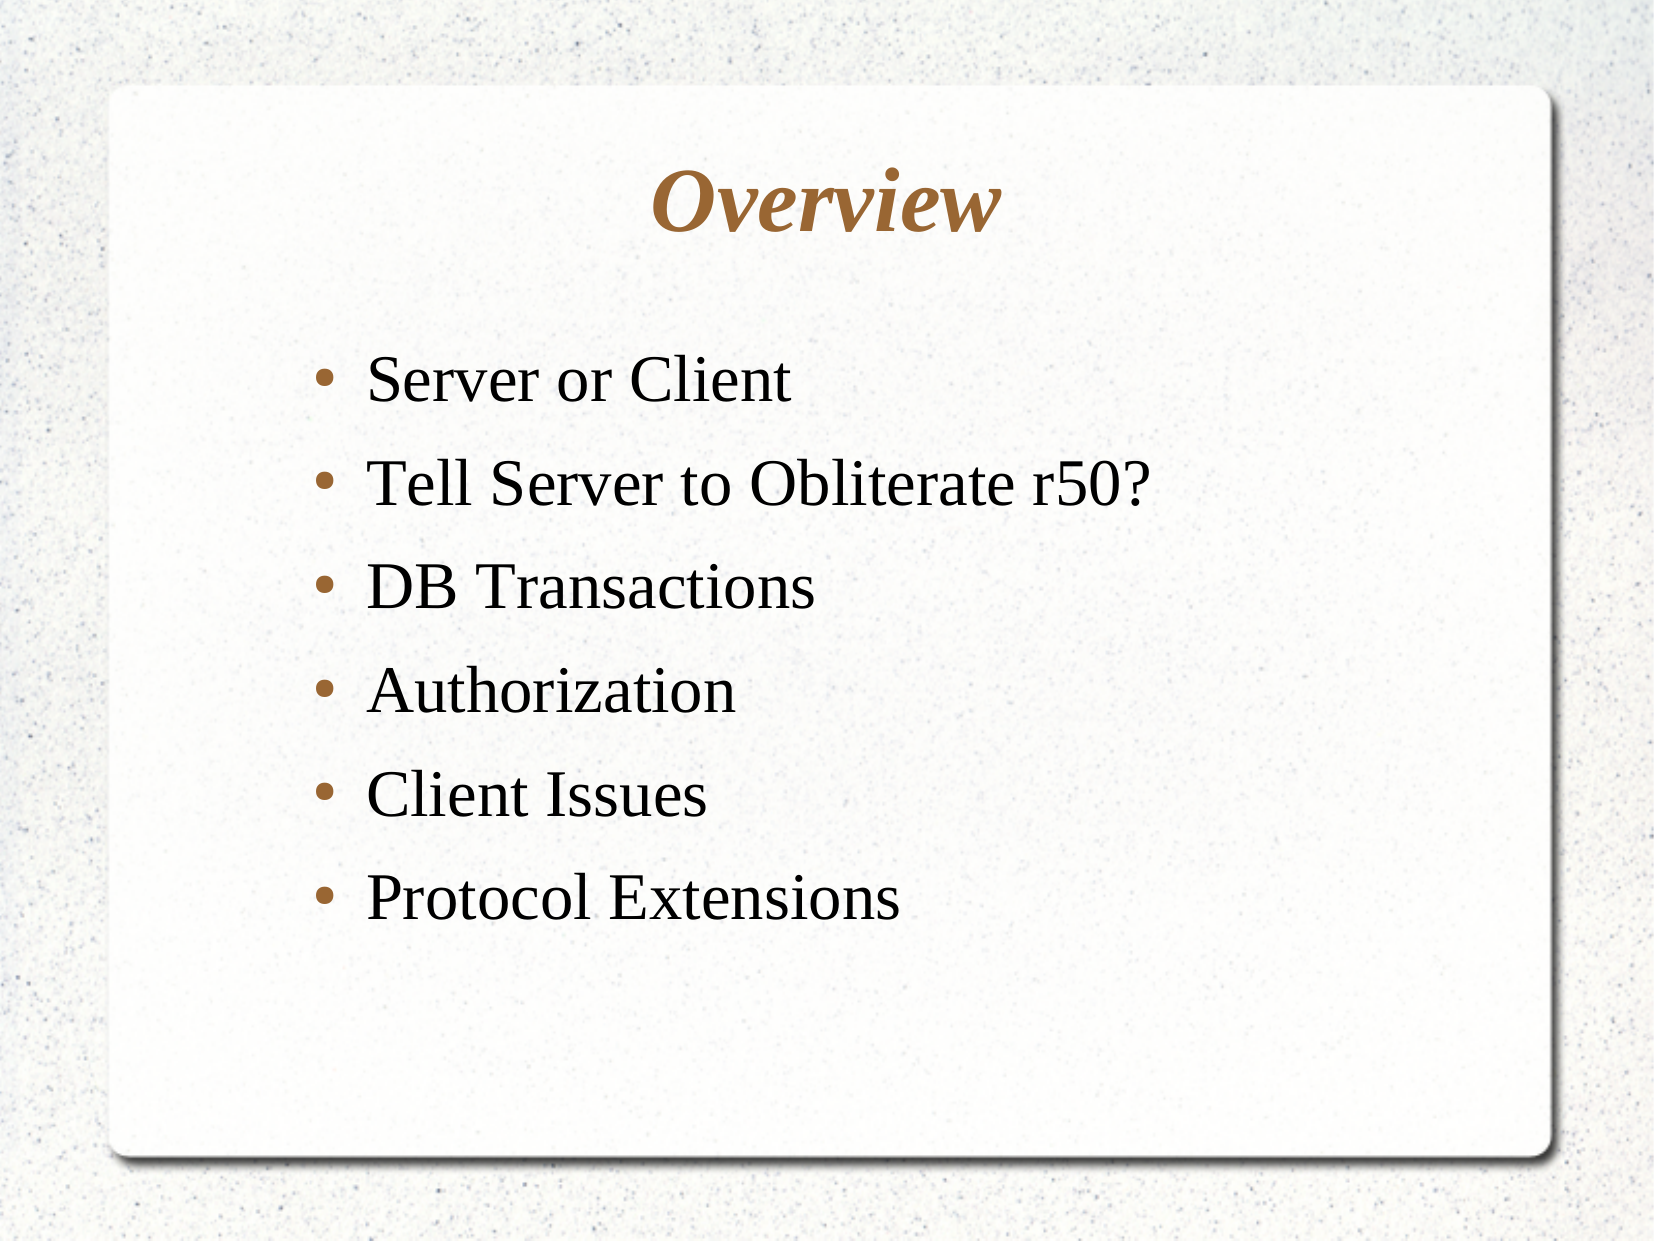

# Overview
Server or Client
Tell Server to Obliterate r50?
DB Transactions
Authorization
Client Issues
Protocol Extensions